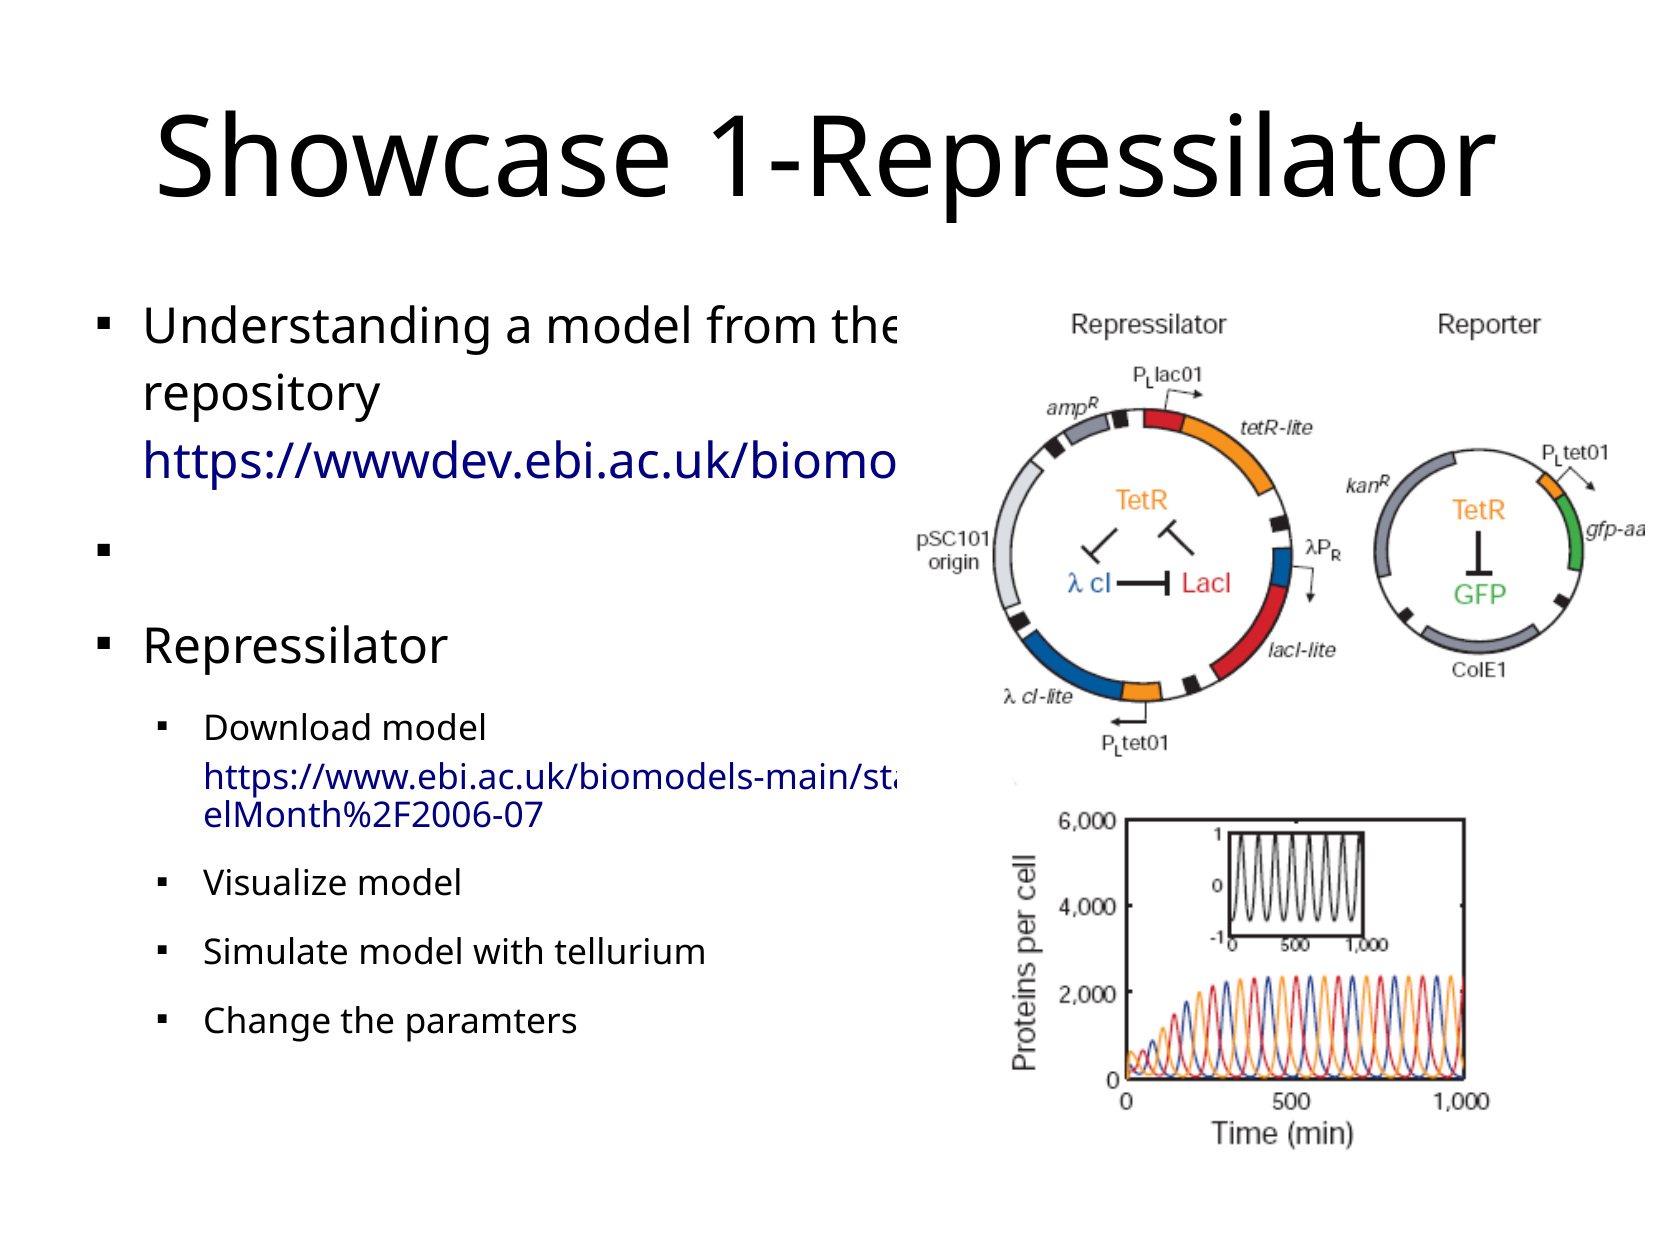

# Showcase 1-Repressilator
Understanding a model from the literature/model repository
https://wwwdev.ebi.ac.uk/biomodels/
Repressilator
Download model
https://www.ebi.ac.uk/biomodels-main/static-pages.do?page=ModelMonth%2F2006-07
Visualize model
Simulate model with tellurium
Change the paramters